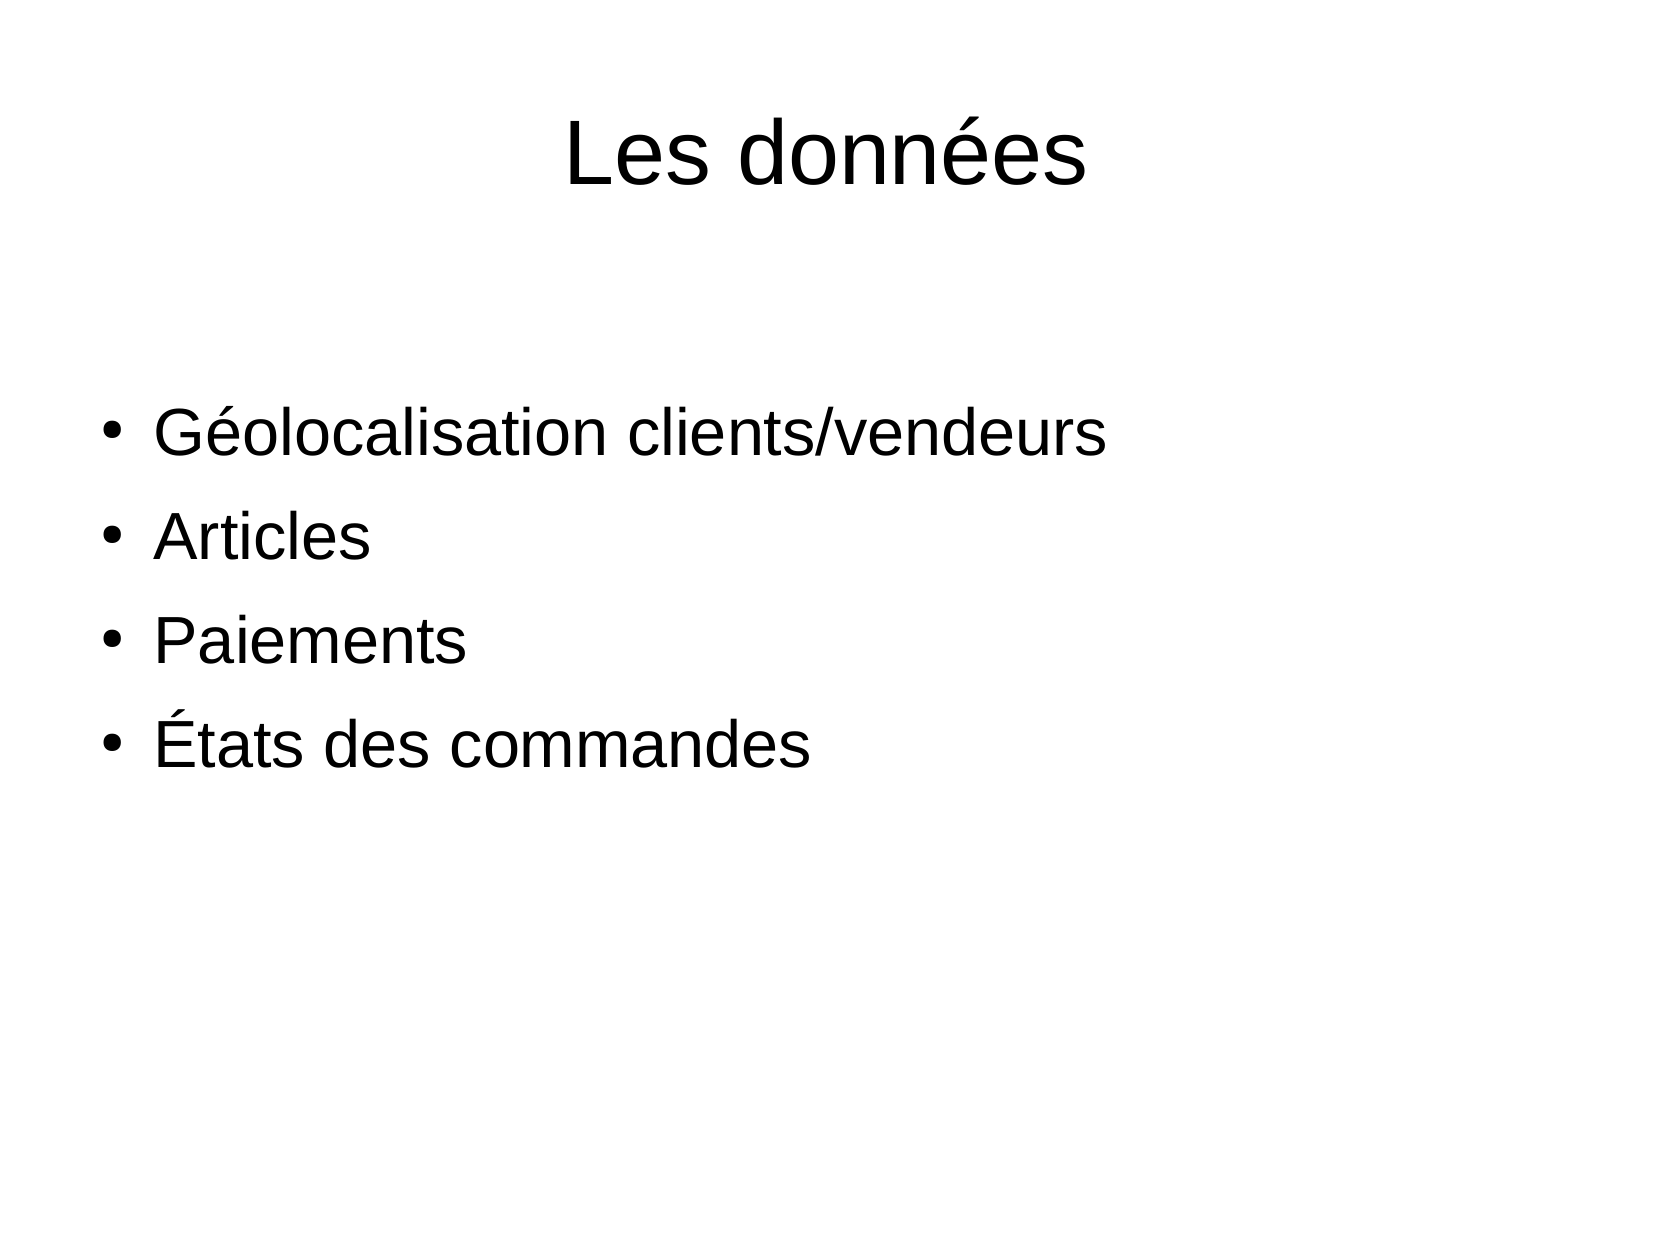

# Les données
Géolocalisation clients/vendeurs
Articles
Paiements
États des commandes